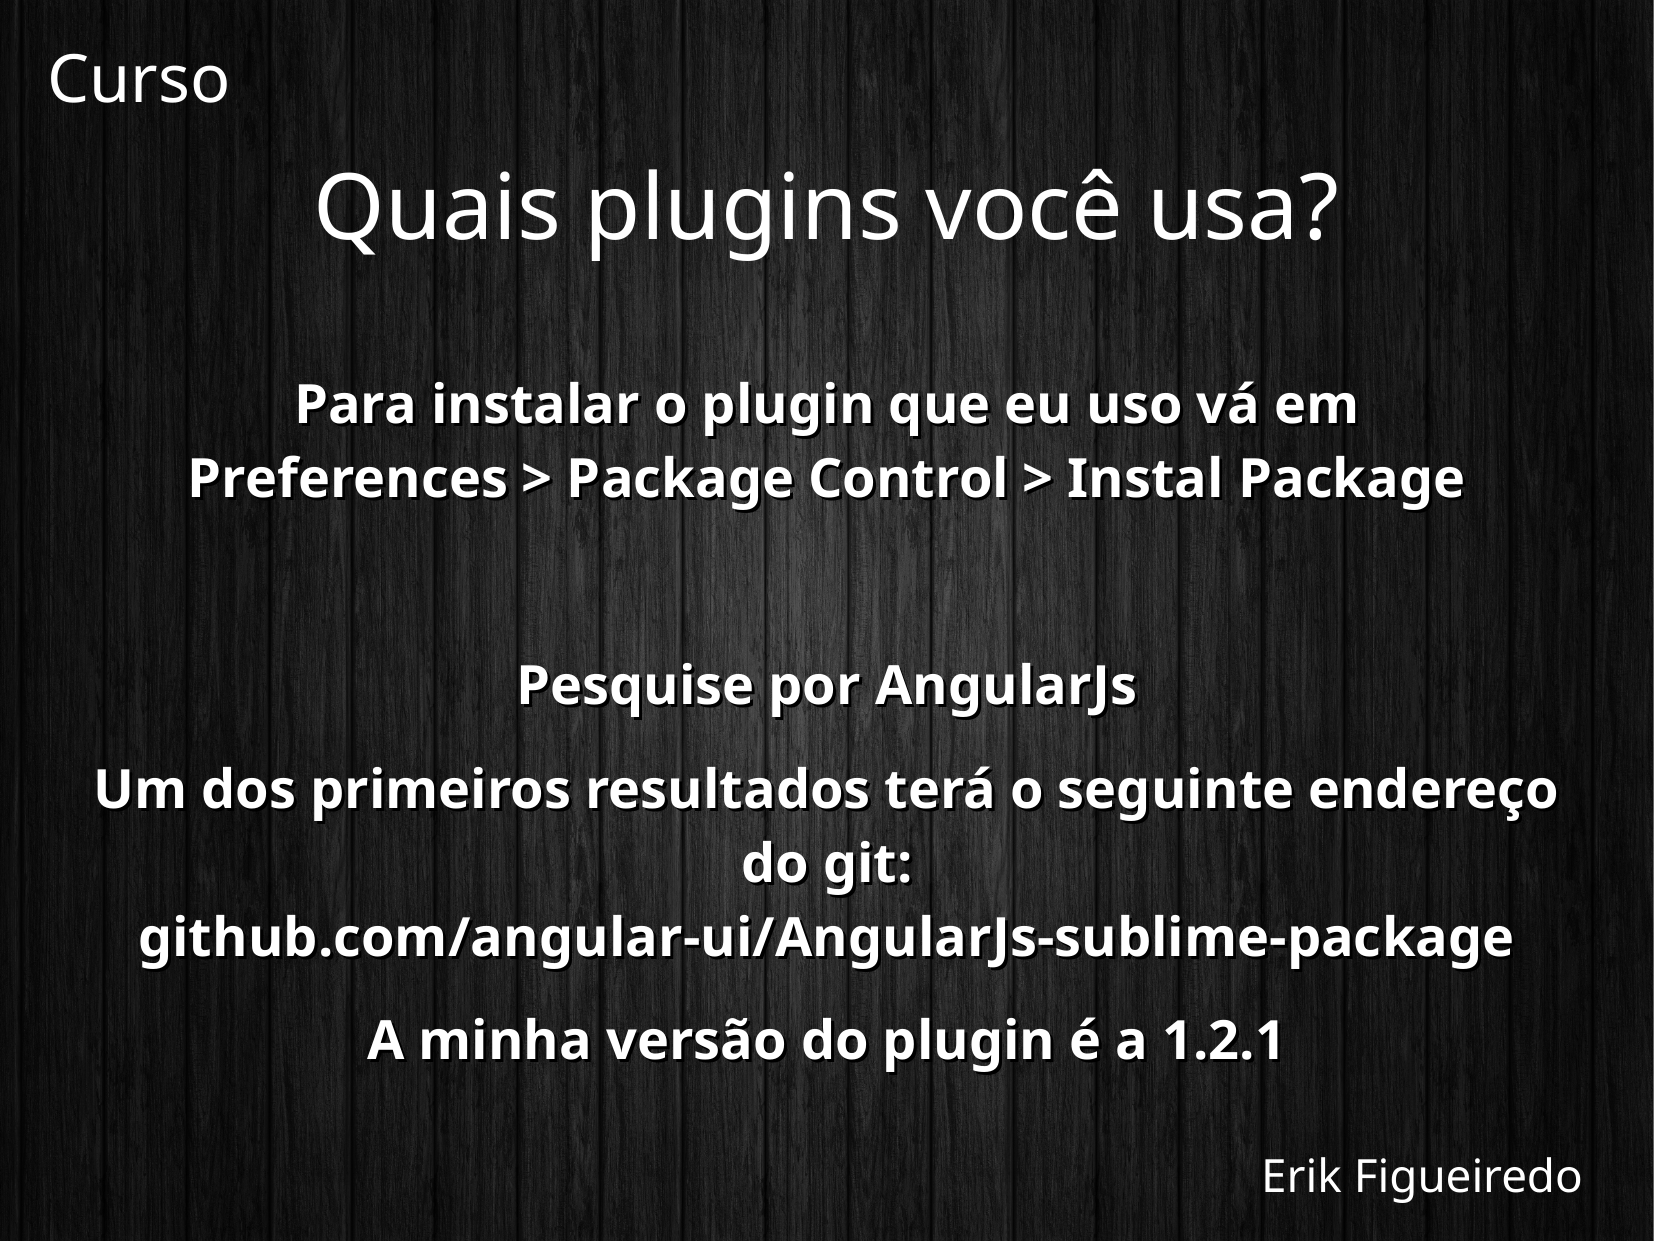

Curso
# Quais plugins você usa?
Para instalar o plugin que eu uso vá em
Preferences > Package Control > Instal Package
Pesquise por AngularJs
Um dos primeiros resultados terá o seguinte endereço do git:
github.com/angular-ui/AngularJs-sublime-package
A minha versão do plugin é a 1.2.1
Erik Figueiredo